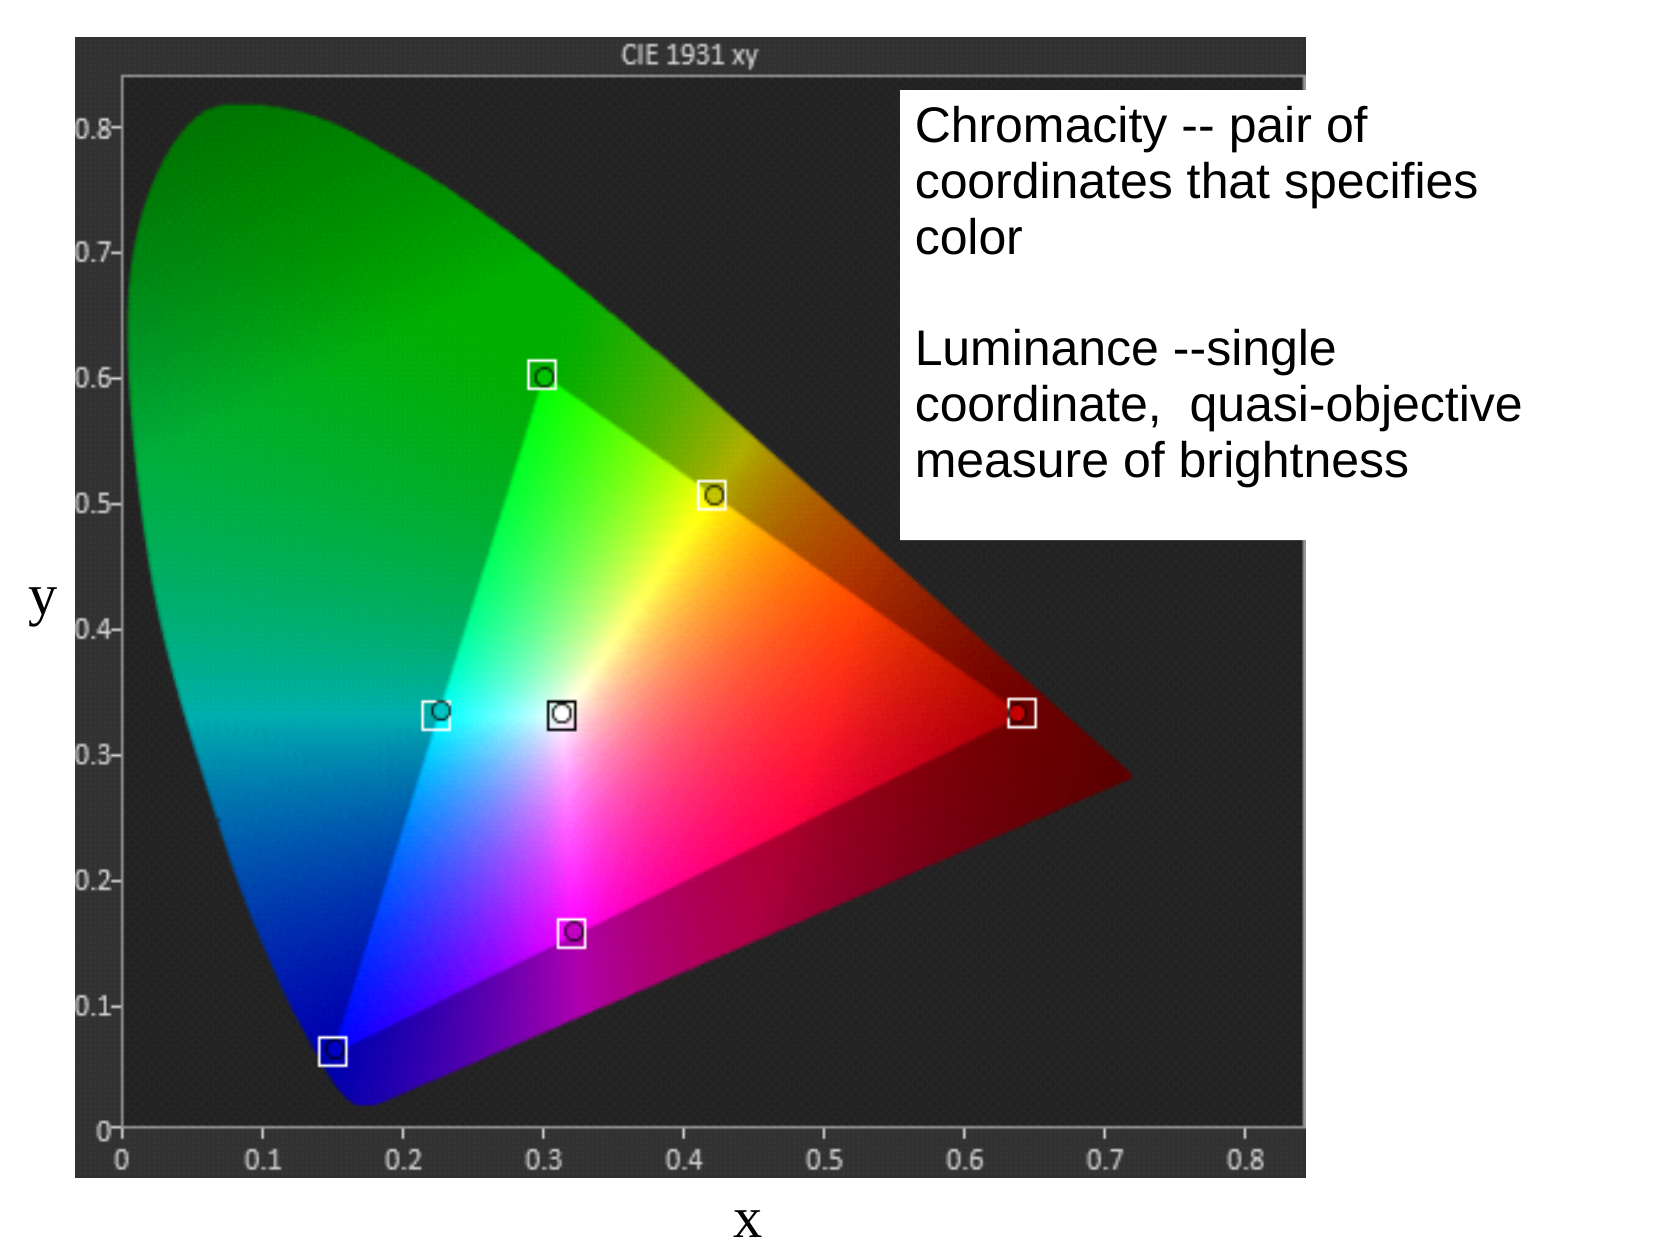

#
Chromacity -- pair of coordinates that specifies color
Luminance --single coordinate, quasi-objective measure of brightness
y
x